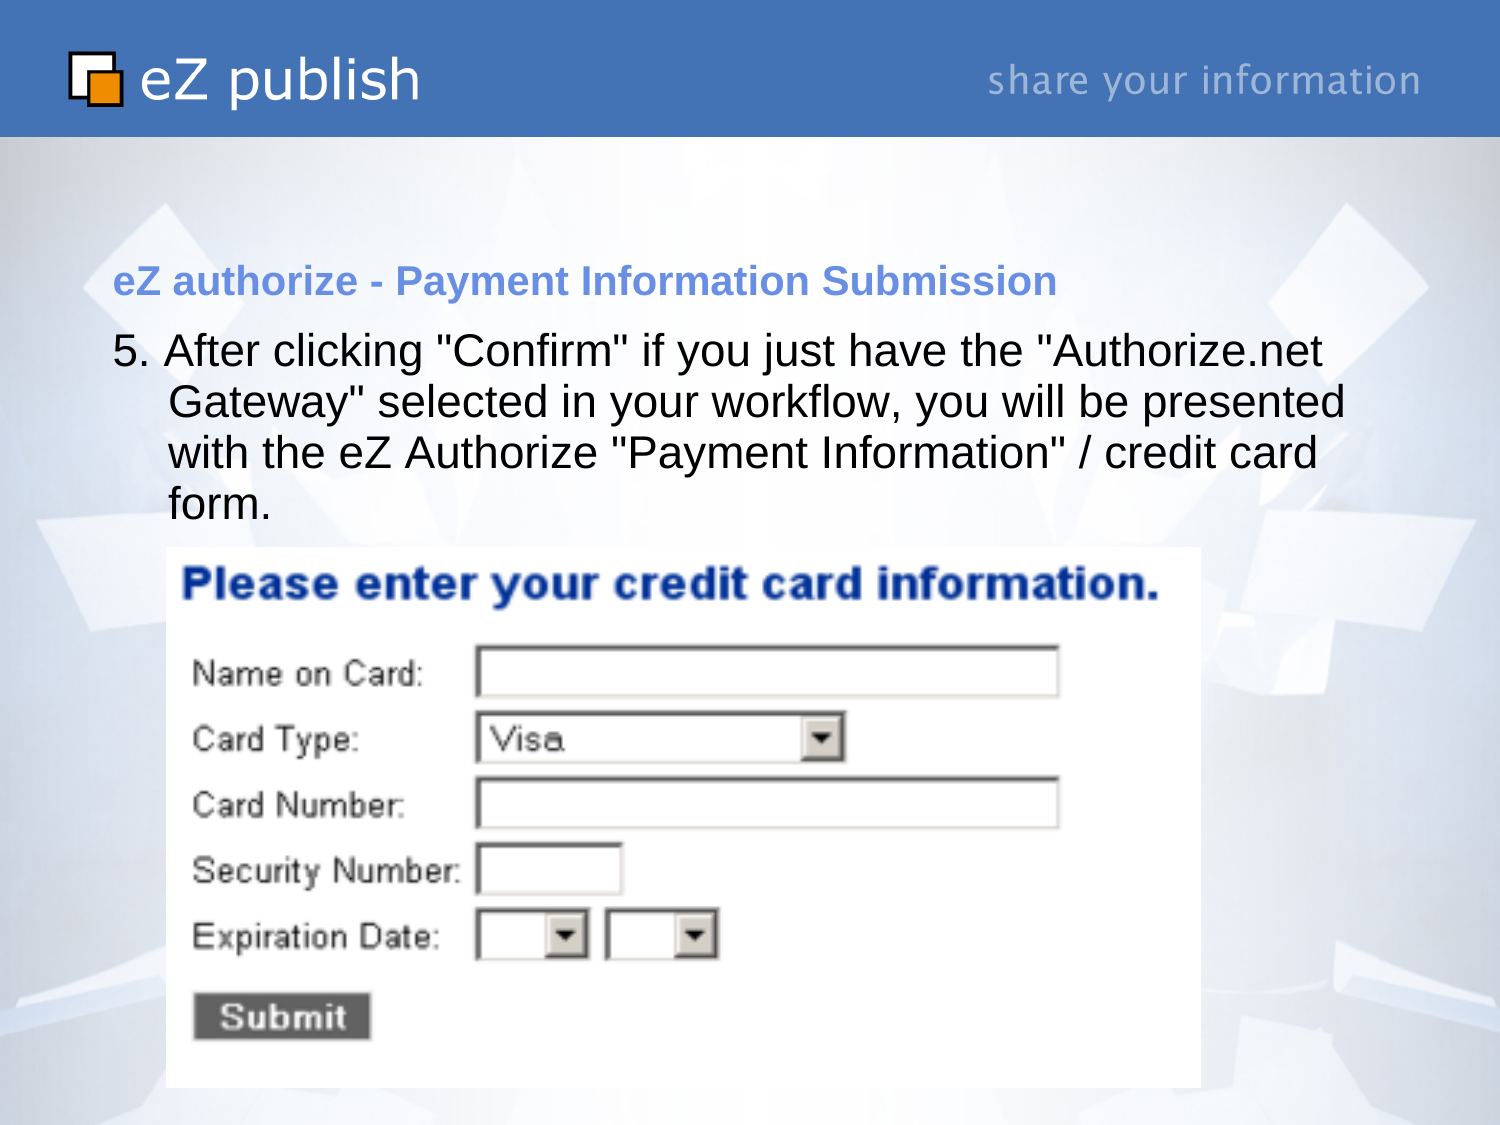

# eZ authorize - Payment Information Submission
5. After clicking "Confirm" if you just have the "Authorize.net Gateway" selected in your workflow, you will be presented with the eZ Authorize "Payment Information" / credit card form.